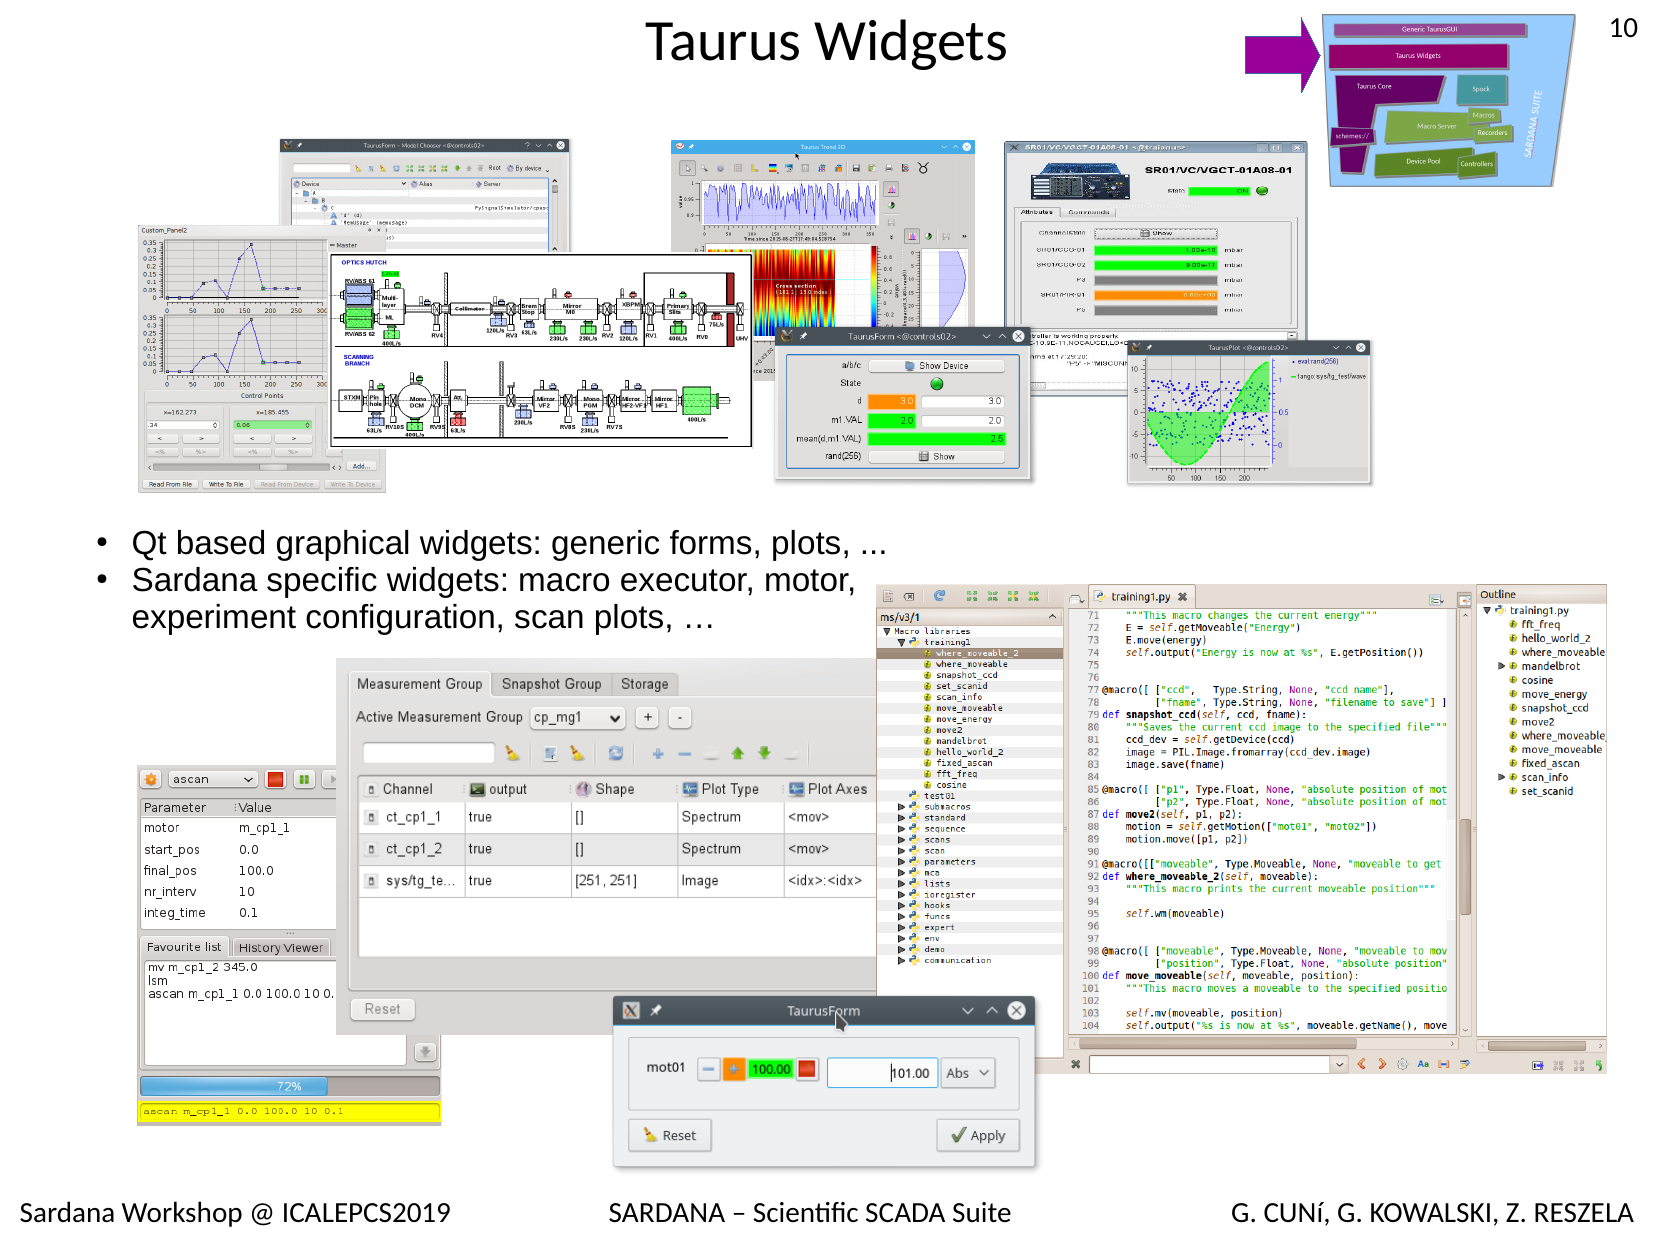

# Taurus Widgets
10
Qt based graphical widgets: generic forms, plots, ...
Sardana specific widgets: macro executor, motor,
experiment configuration, scan plots, …